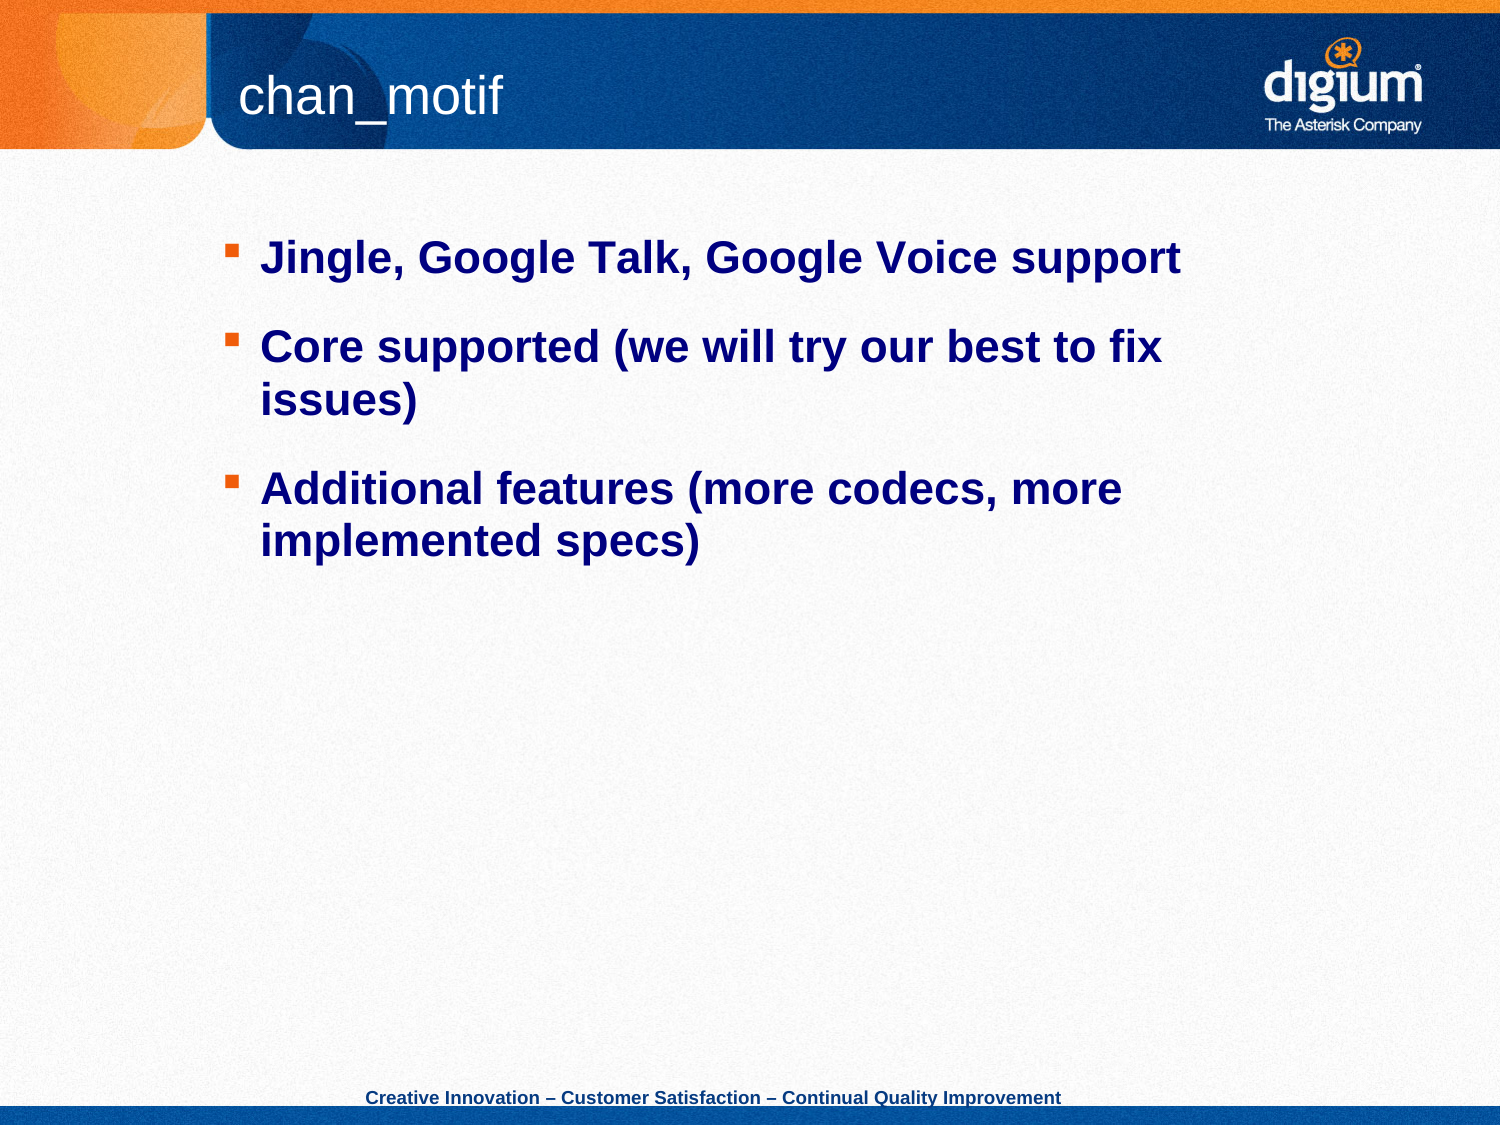

# chan_motif
Jingle, Google Talk, Google Voice support
Core supported (we will try our best to fix issues)
Additional features (more codecs, more implemented specs)